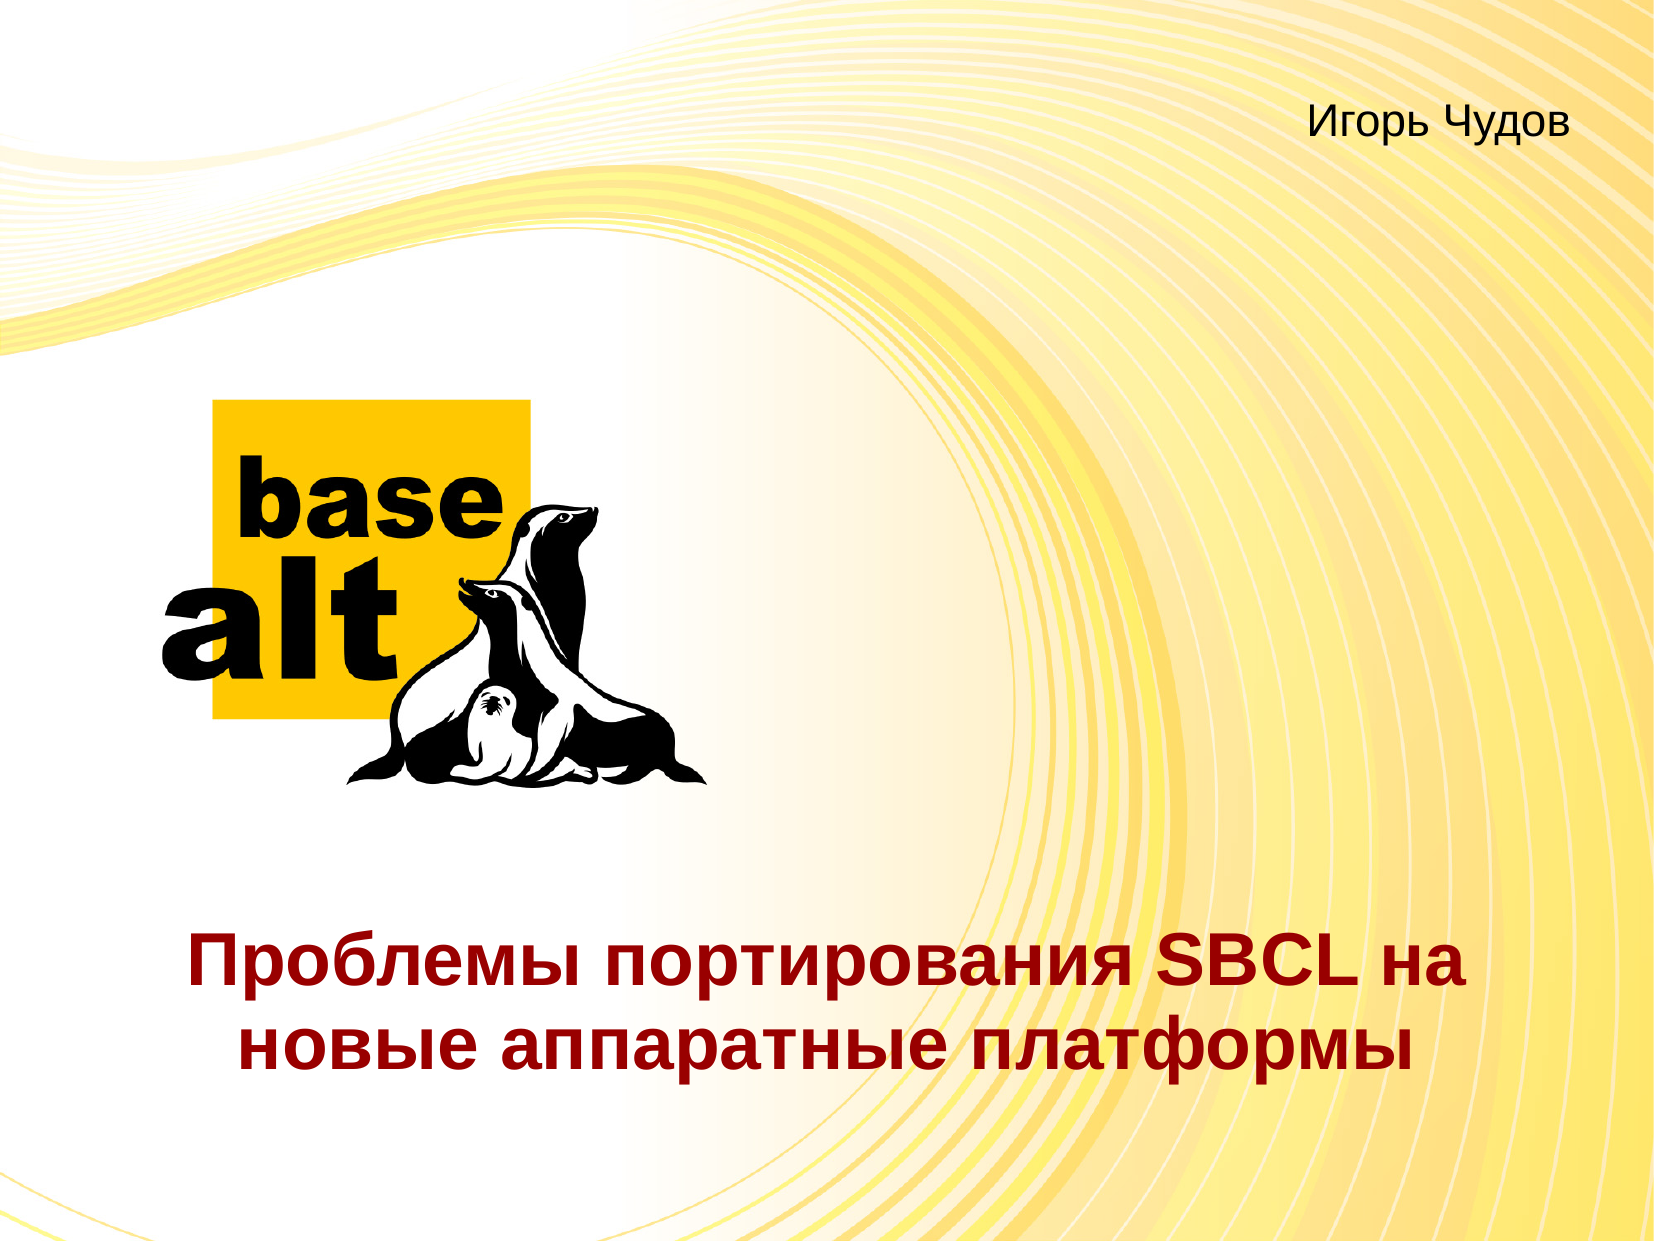

Игорь Чудов
# Проблемы портирования SBCL на новые аппаратные платформы